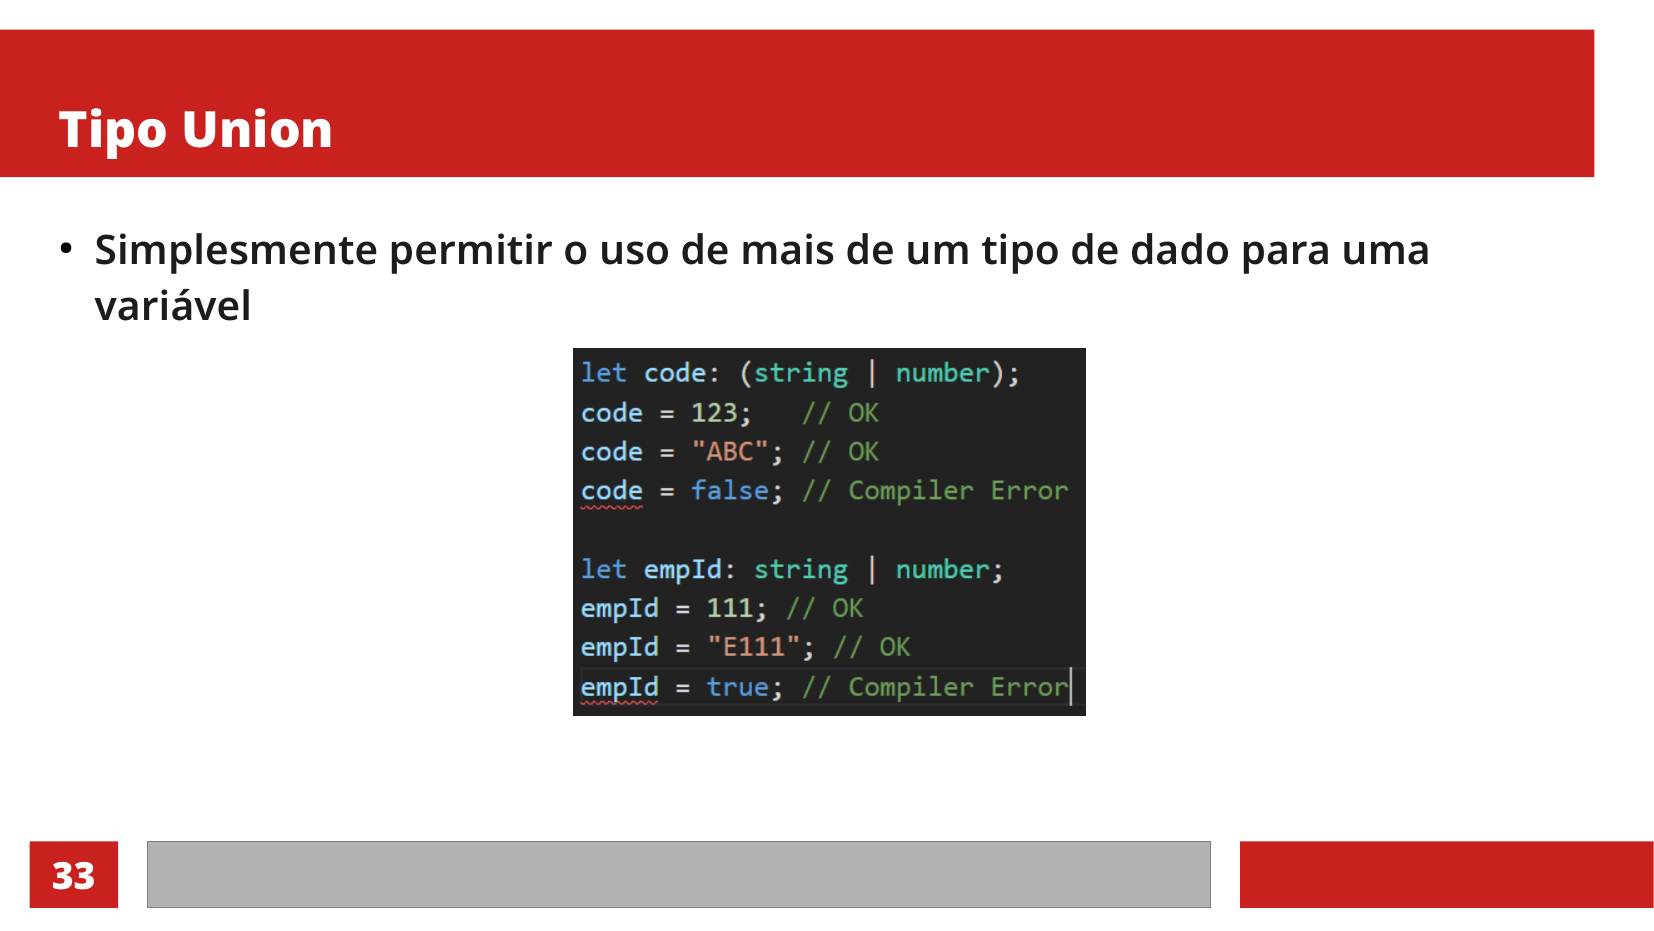

# Tipo Union
Simplesmente permitir o uso de mais de um tipo de dado para uma variável
33